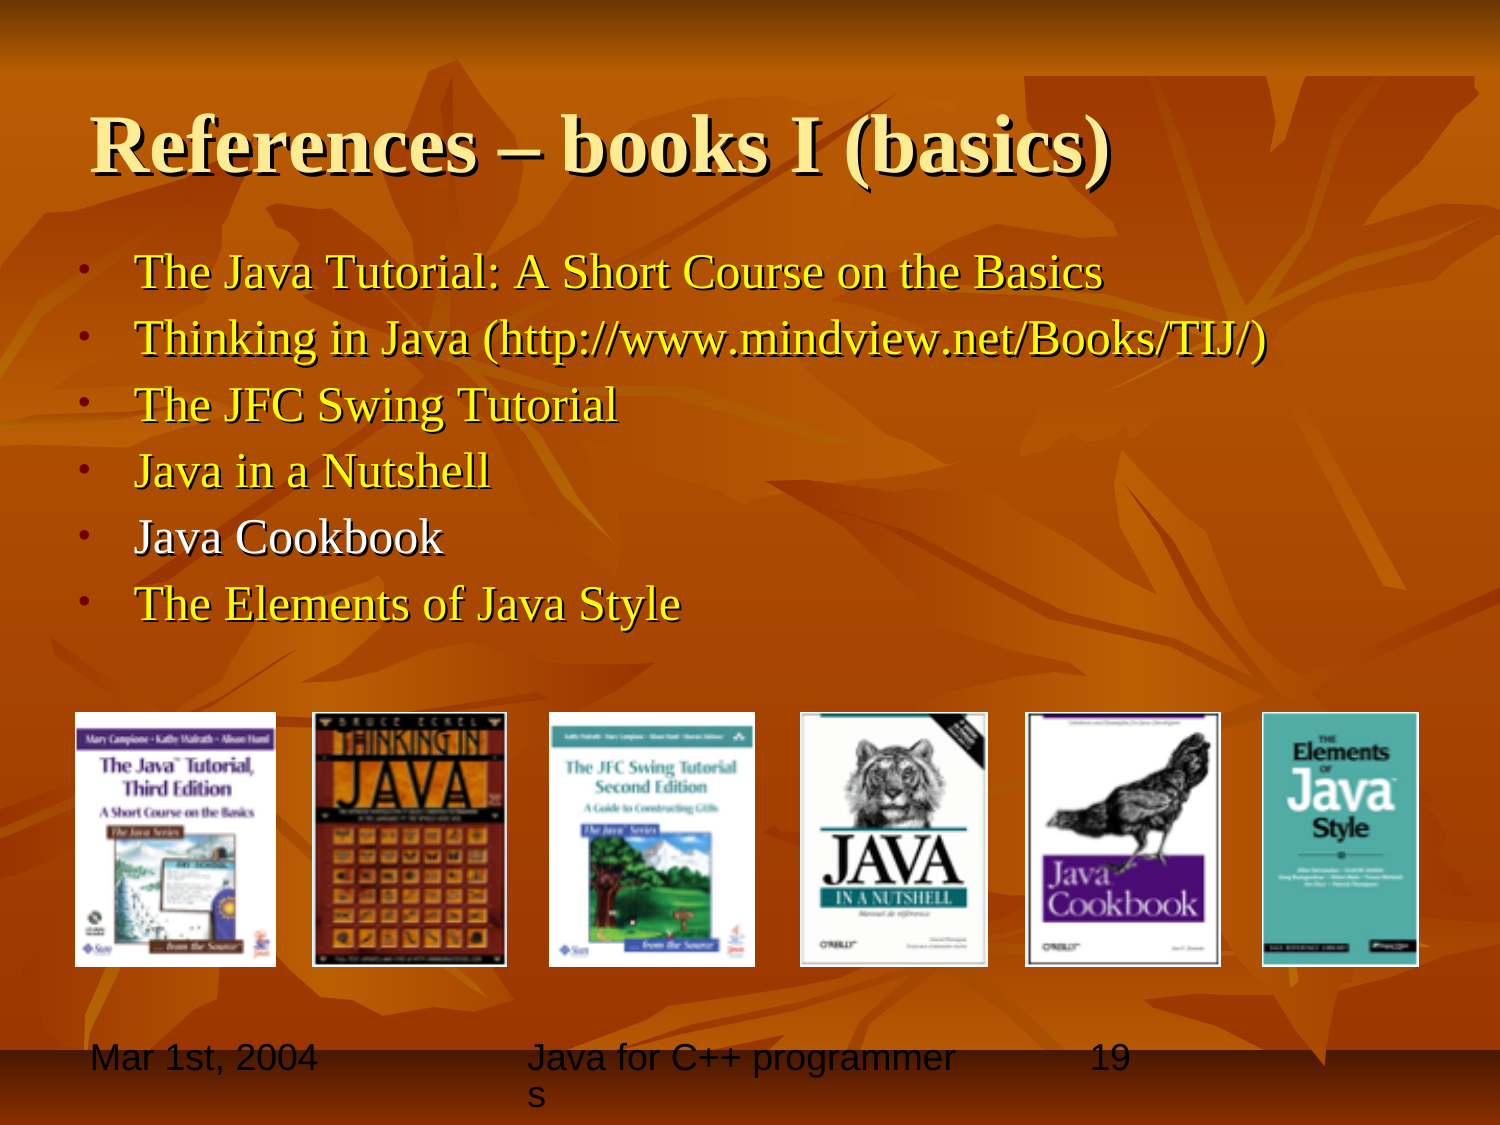

# References – books I (basics)
The Java Tutorial: A Short Course on the Basics
Thinking in Java (http://www.mindview.net/Books/TIJ/)
The JFC Swing Tutorial
Java in a Nutshell
Java Cookbook
The Elements of Java Style
Mar 1st, 2004
Java for C++ programmers
19